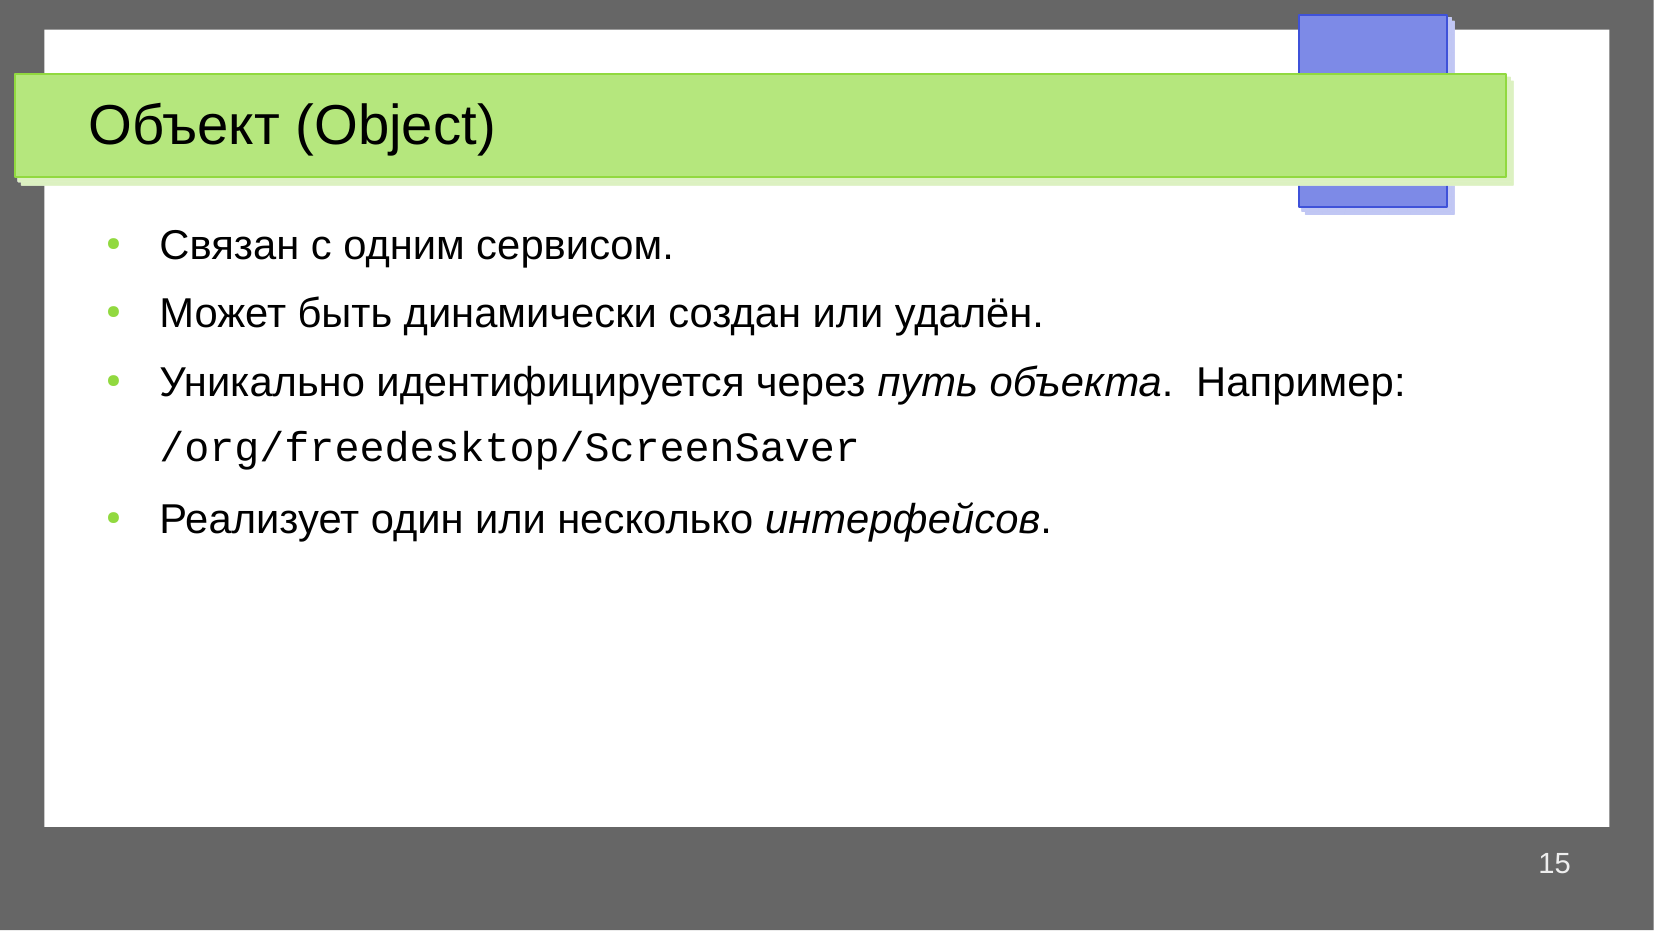

# Объект (Object)
Связан с одним сервисом.
Может быть динамически создан или удалён.
Уникально идентифицируется через путь объекта. Например:
/org/freedesktop/ScreenSaver
Реализует один или несколько интерфейсов.
15